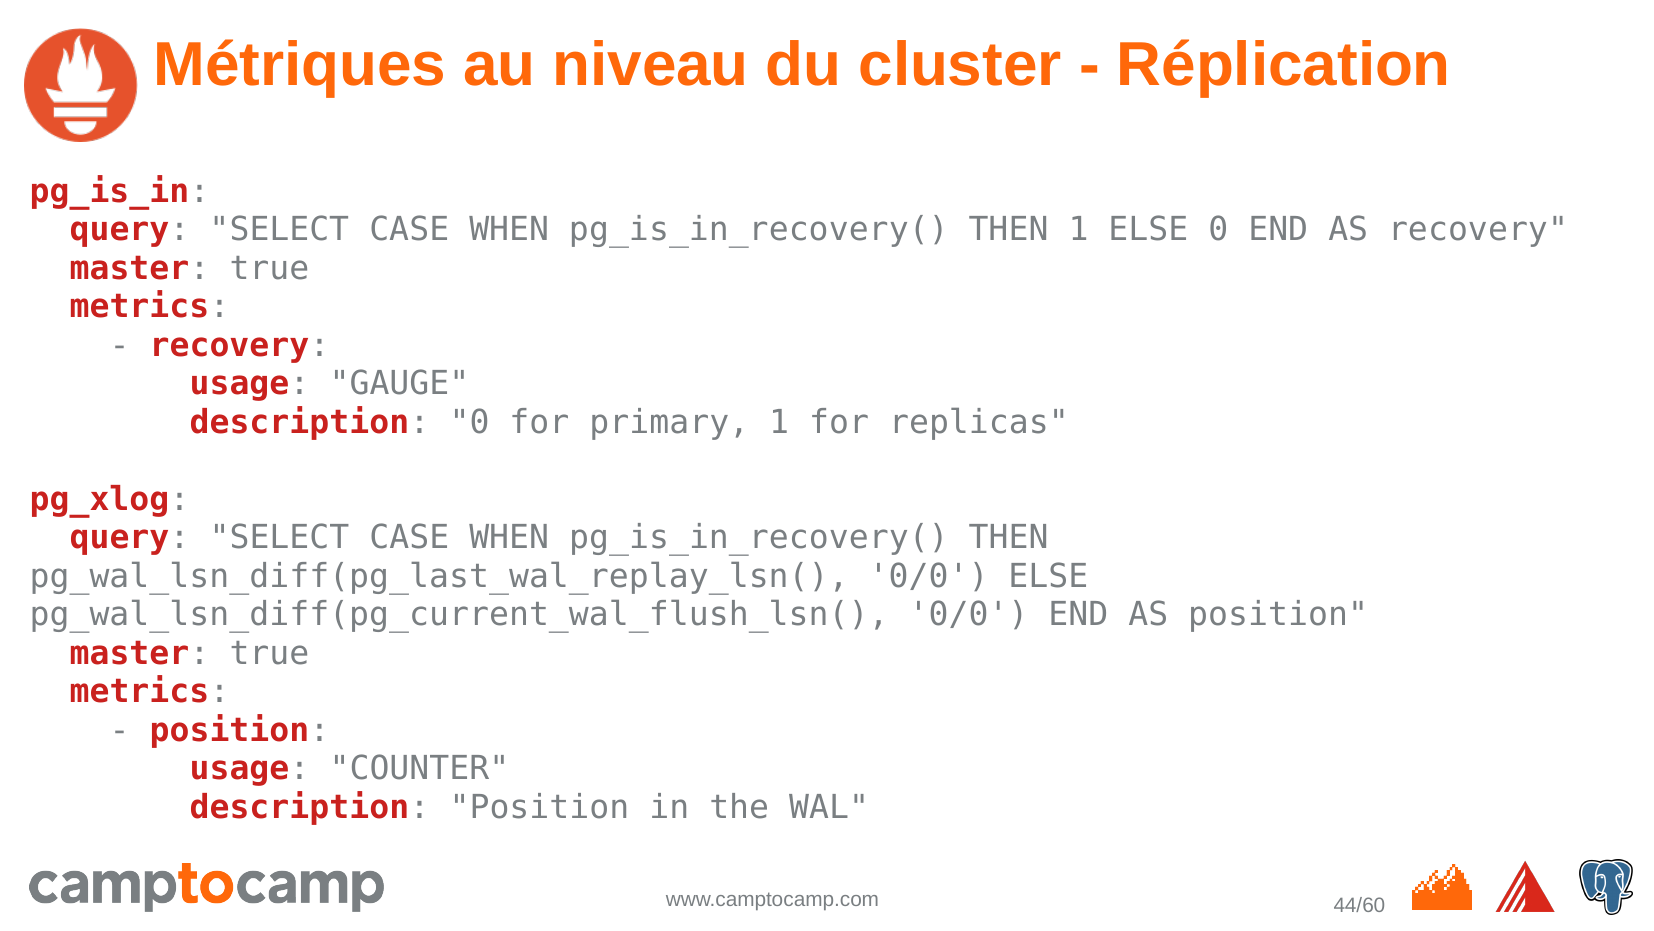

# Métriques au niveau du cluster - Réplication
pg_is_in:
 query: "SELECT CASE WHEN pg_is_in_recovery() THEN 1 ELSE 0 END AS recovery"
 master: true
 metrics:
 - recovery:
 usage: "GAUGE"
 description: "0 for primary, 1 for replicas"
pg_xlog:
 query: "SELECT CASE WHEN pg_is_in_recovery() THEN pg_wal_lsn_diff(pg_last_wal_replay_lsn(), '0/0') ELSE pg_wal_lsn_diff(pg_current_wal_flush_lsn(), '0/0') END AS position"
 master: true
 metrics:
 - position:
 usage: "COUNTER"
 description: "Position in the WAL"